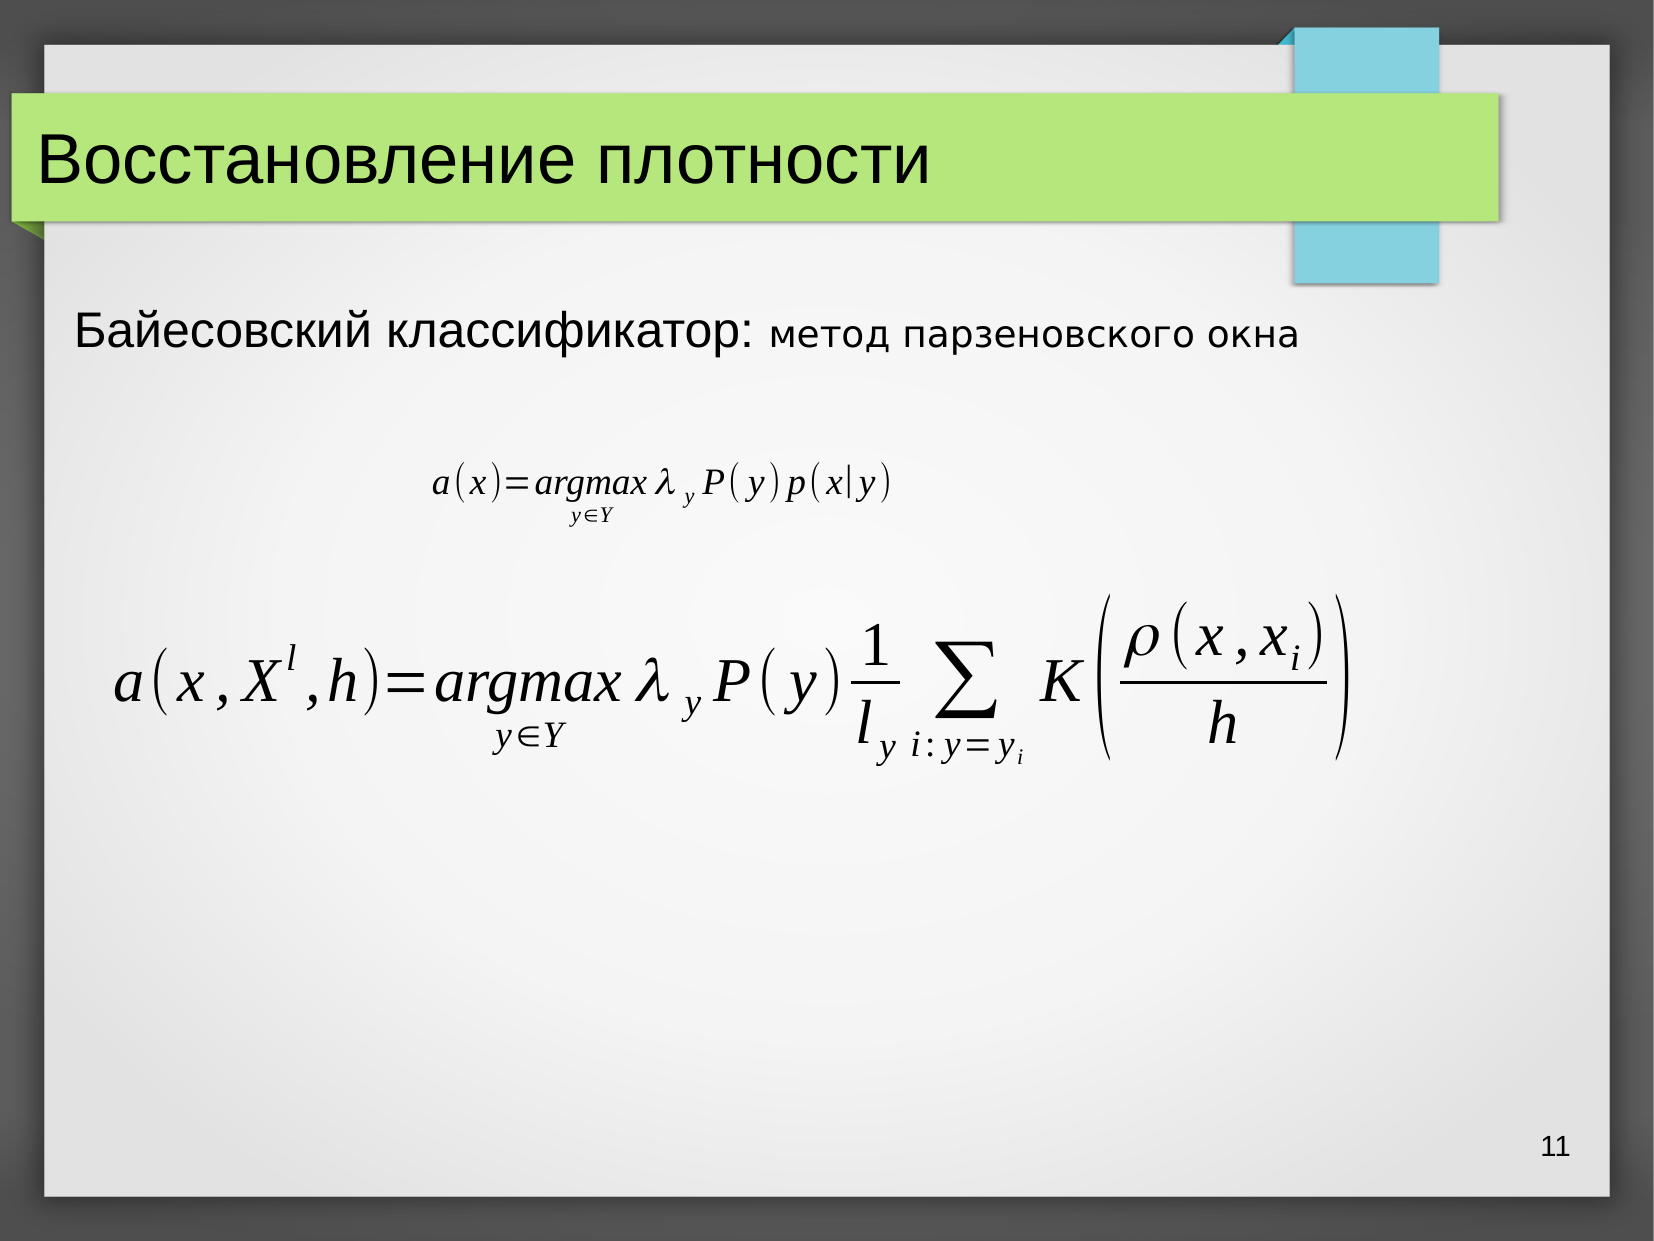

# Восстановление плотности
Байесовский классификатор: метод парзеновского окна
11